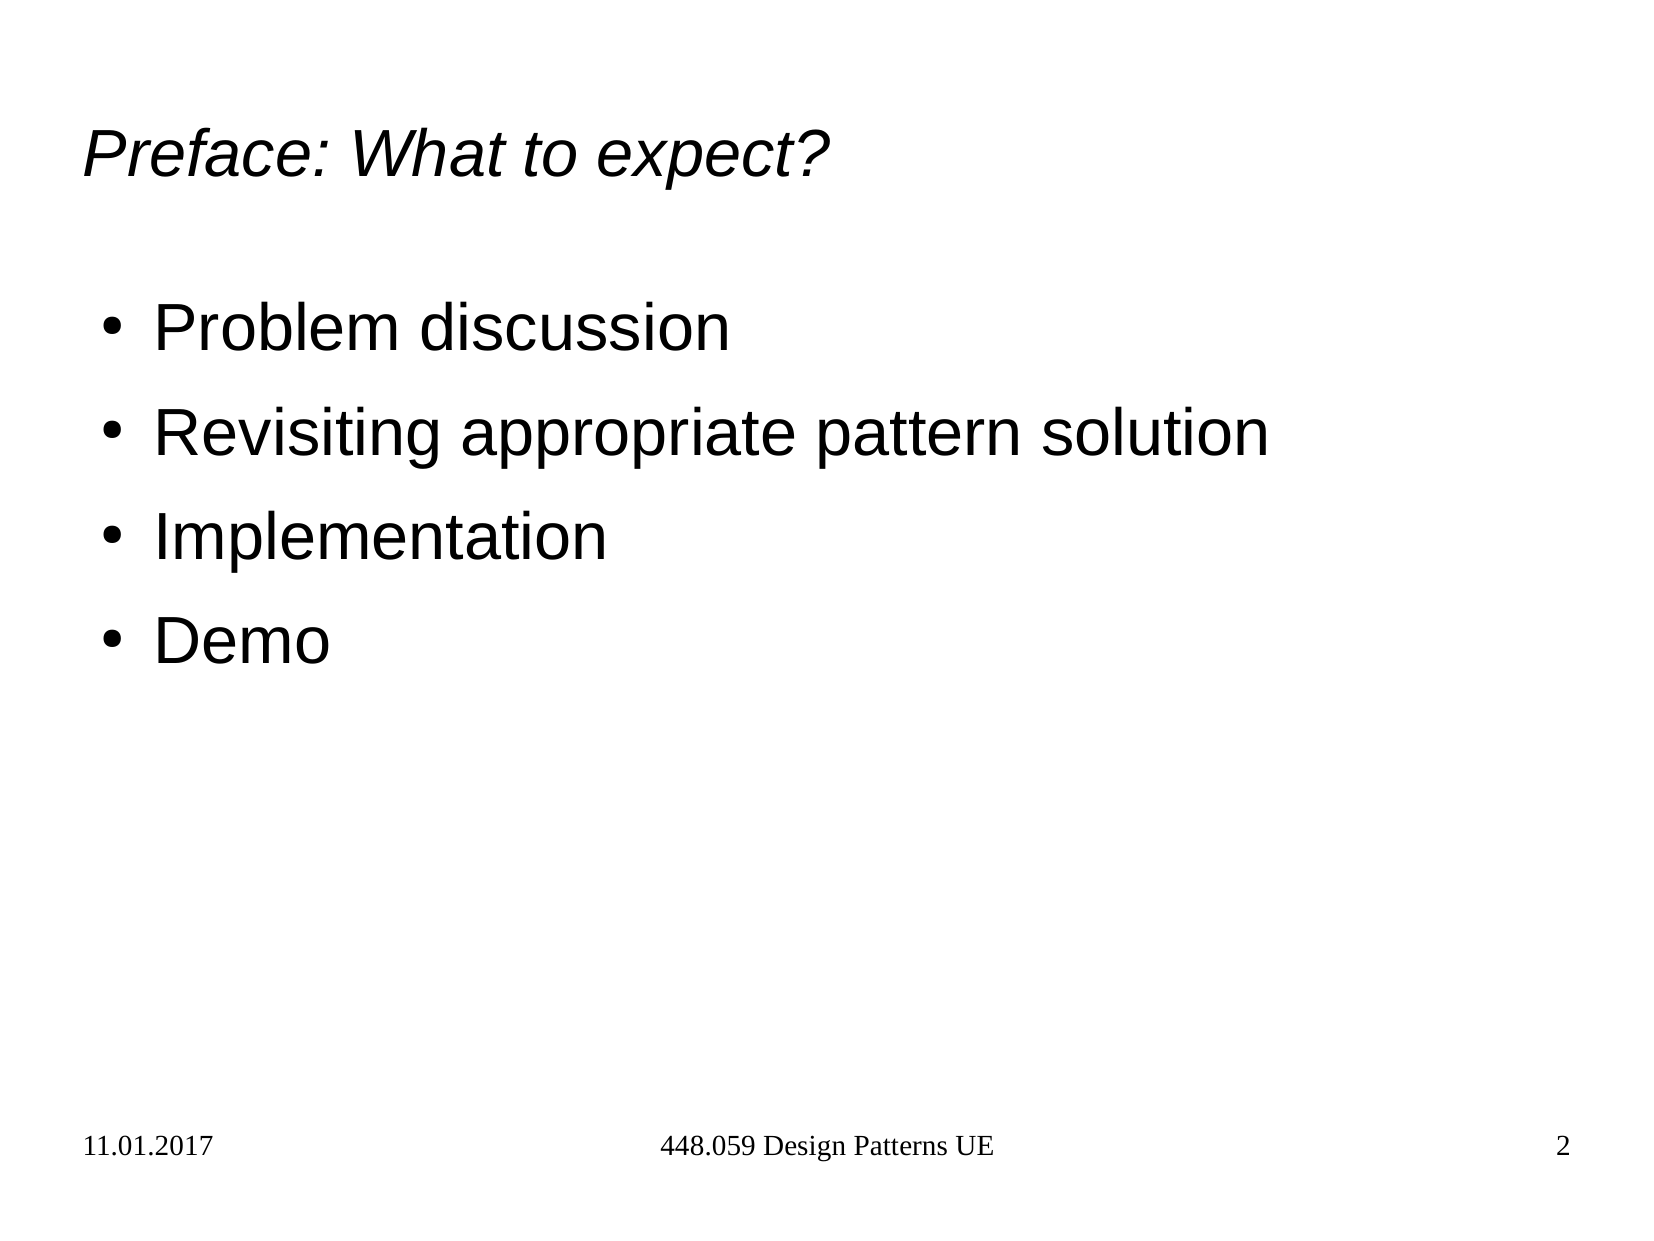

# Preface: What to expect?
Problem discussion
Revisiting appropriate pattern solution
Implementation
Demo
2